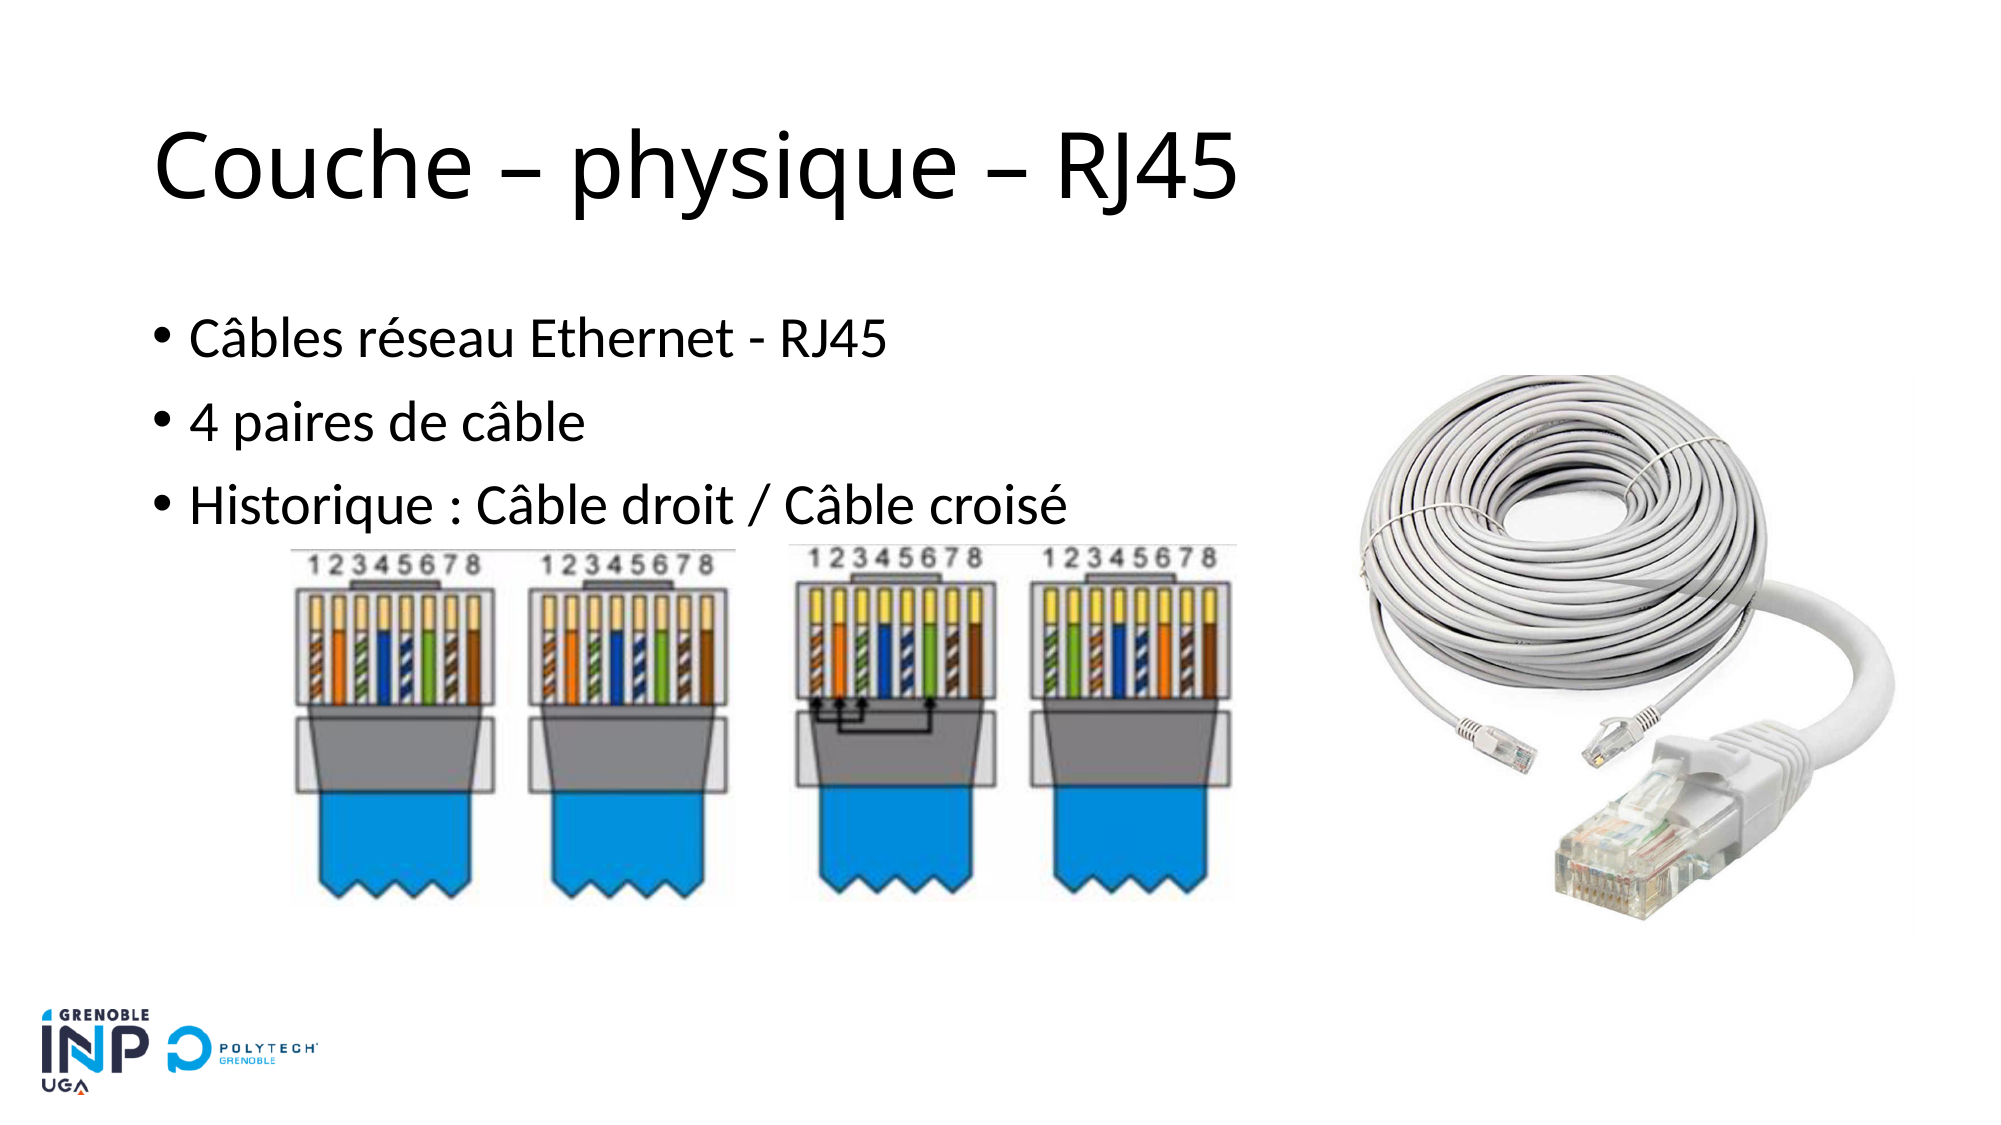

# Couche – physique – RJ45
Câbles réseau Ethernet - RJ45
4 paires de câble
Historique : Câble droit / Câble croisé